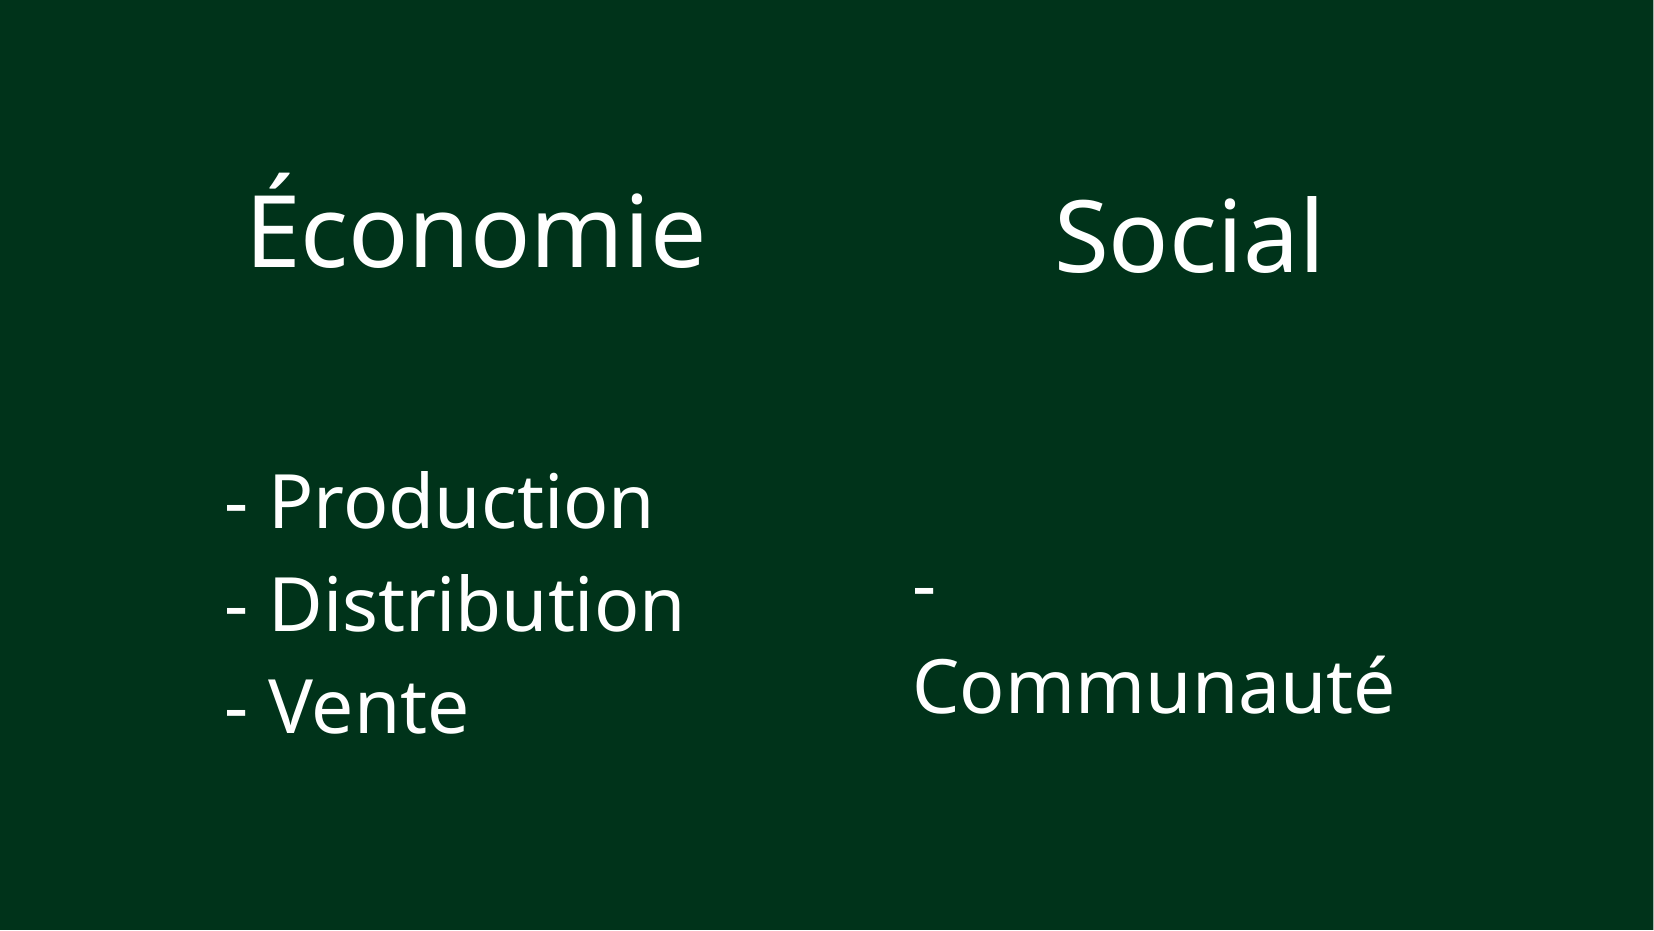

Économie
Social
- Production
- Distribution
- Vente
- Communauté